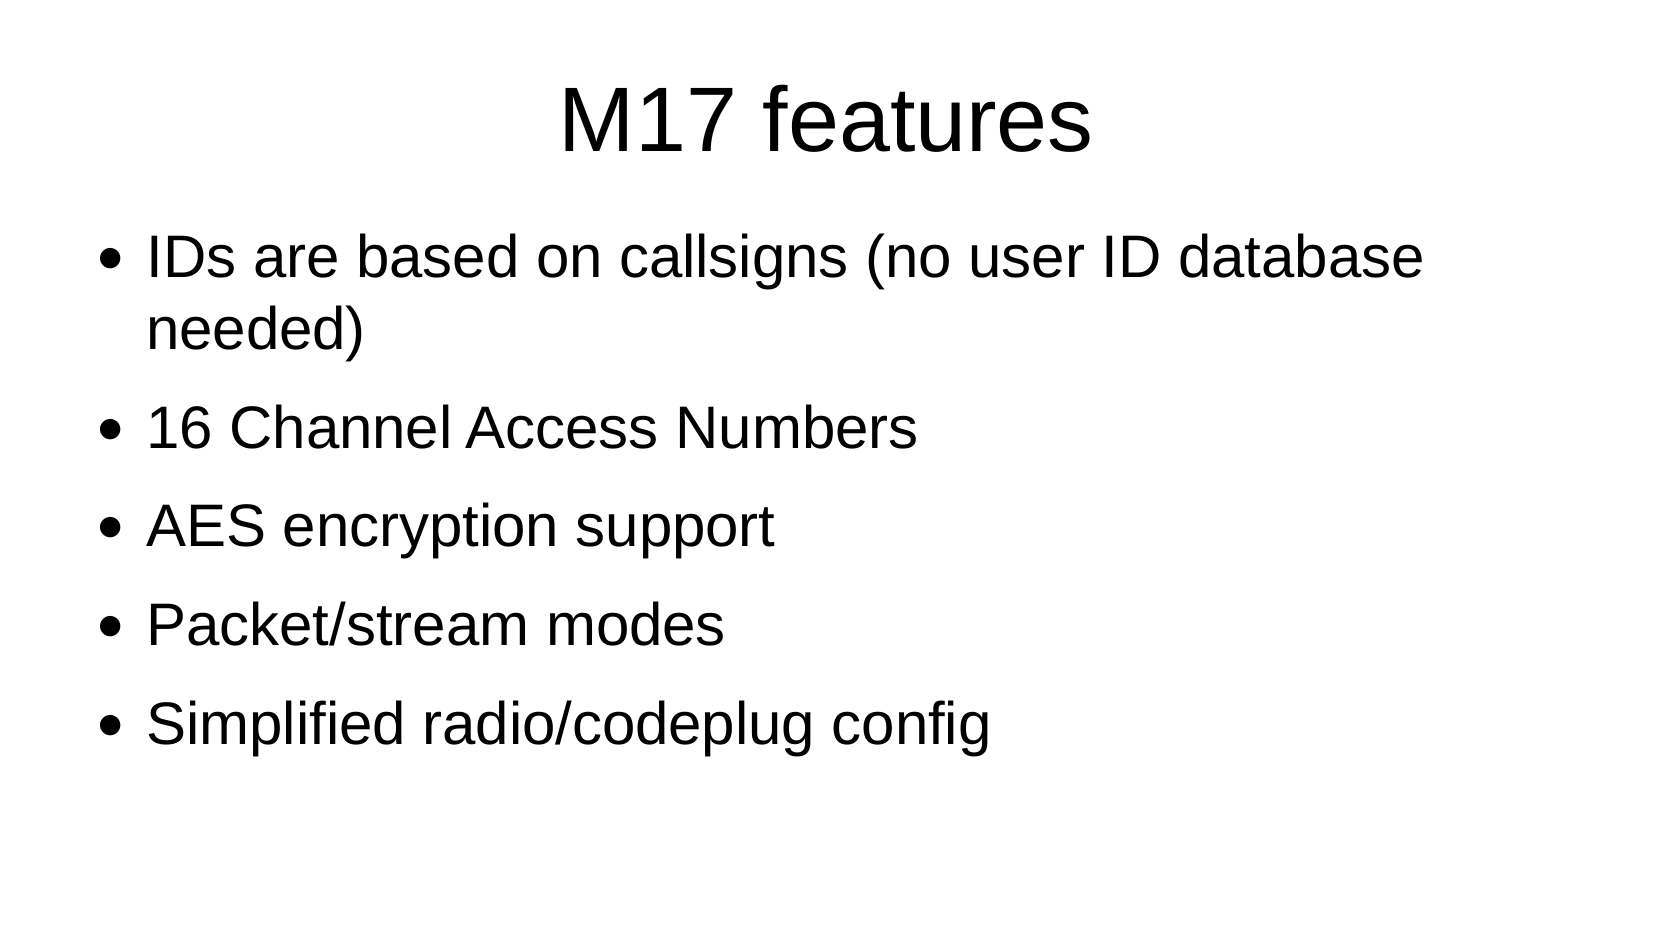

M17 features
IDs are based on callsigns (no user ID database needed)
16 Channel Access Numbers
AES encryption support
Packet/stream modes
Simplified radio/codeplug config